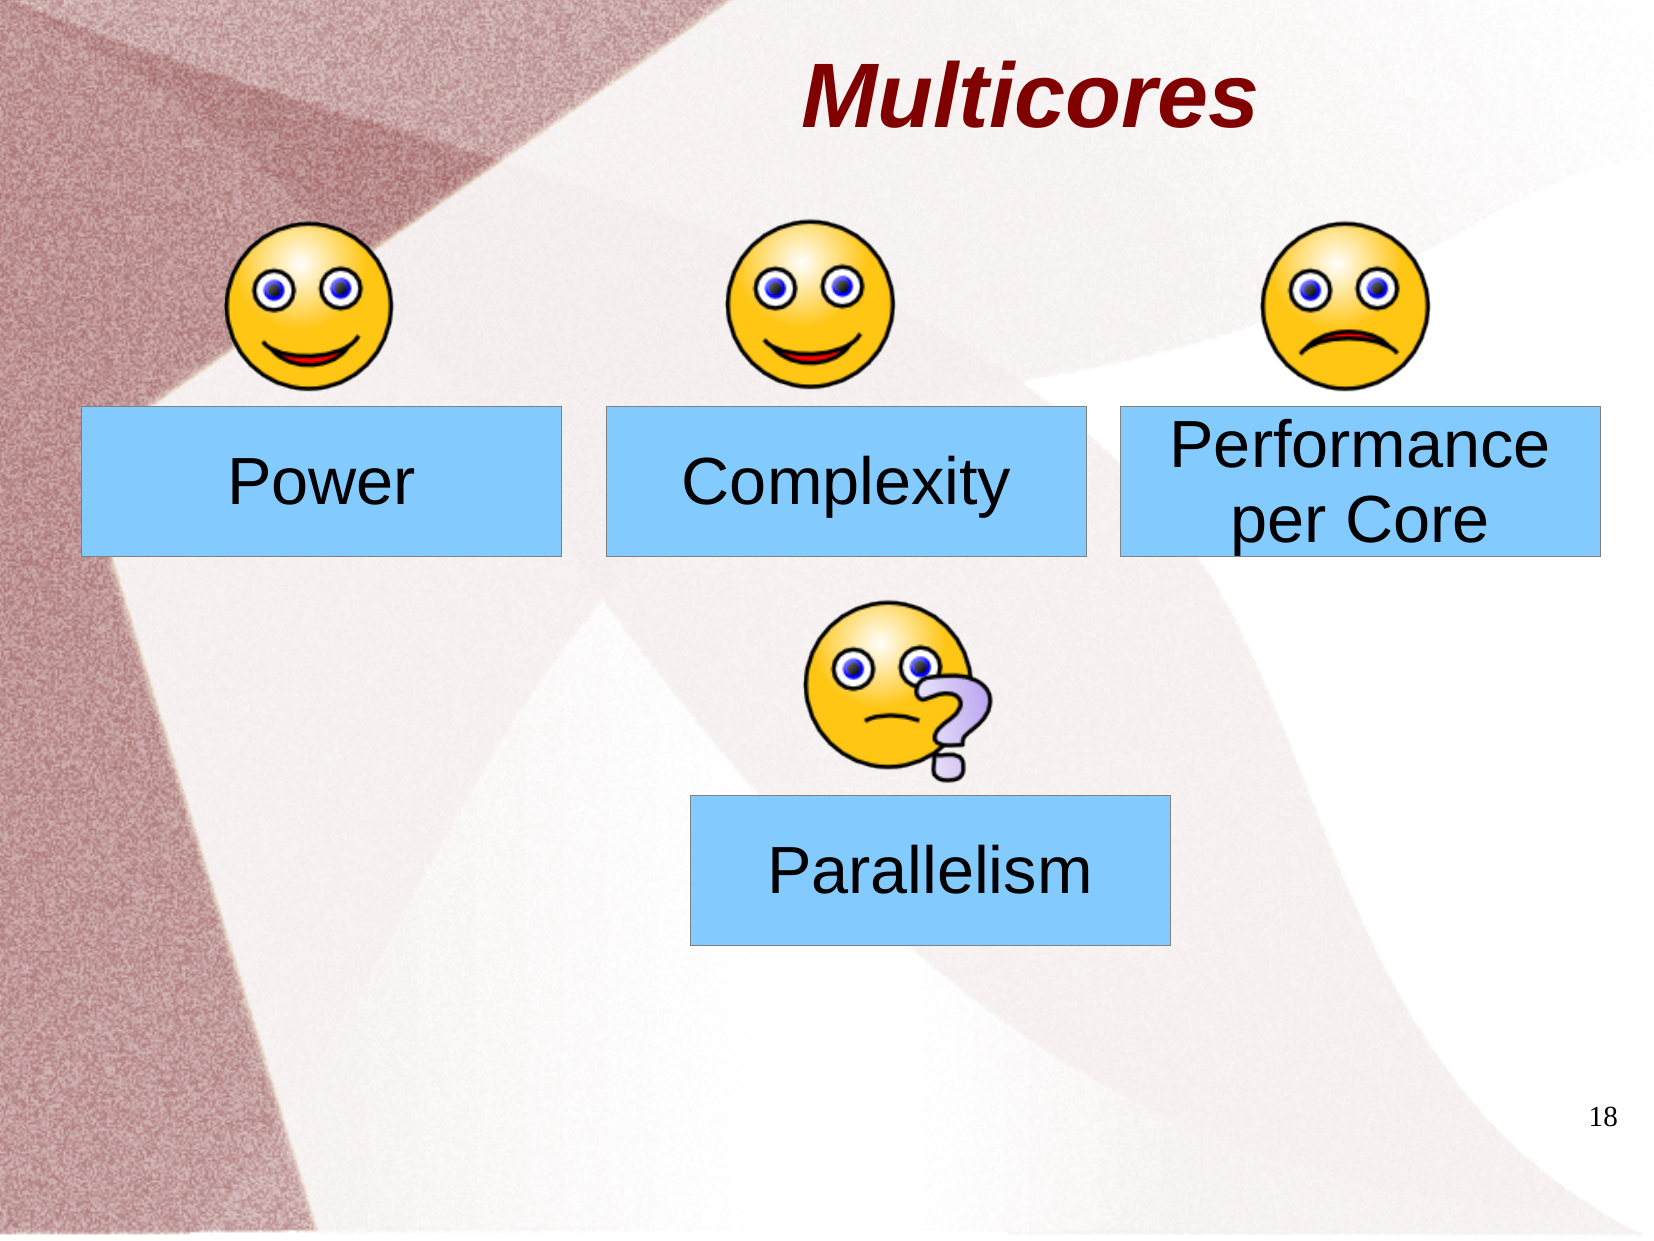

# Multicores
Power
Complexity
Performance
per Core
Parallelism
18